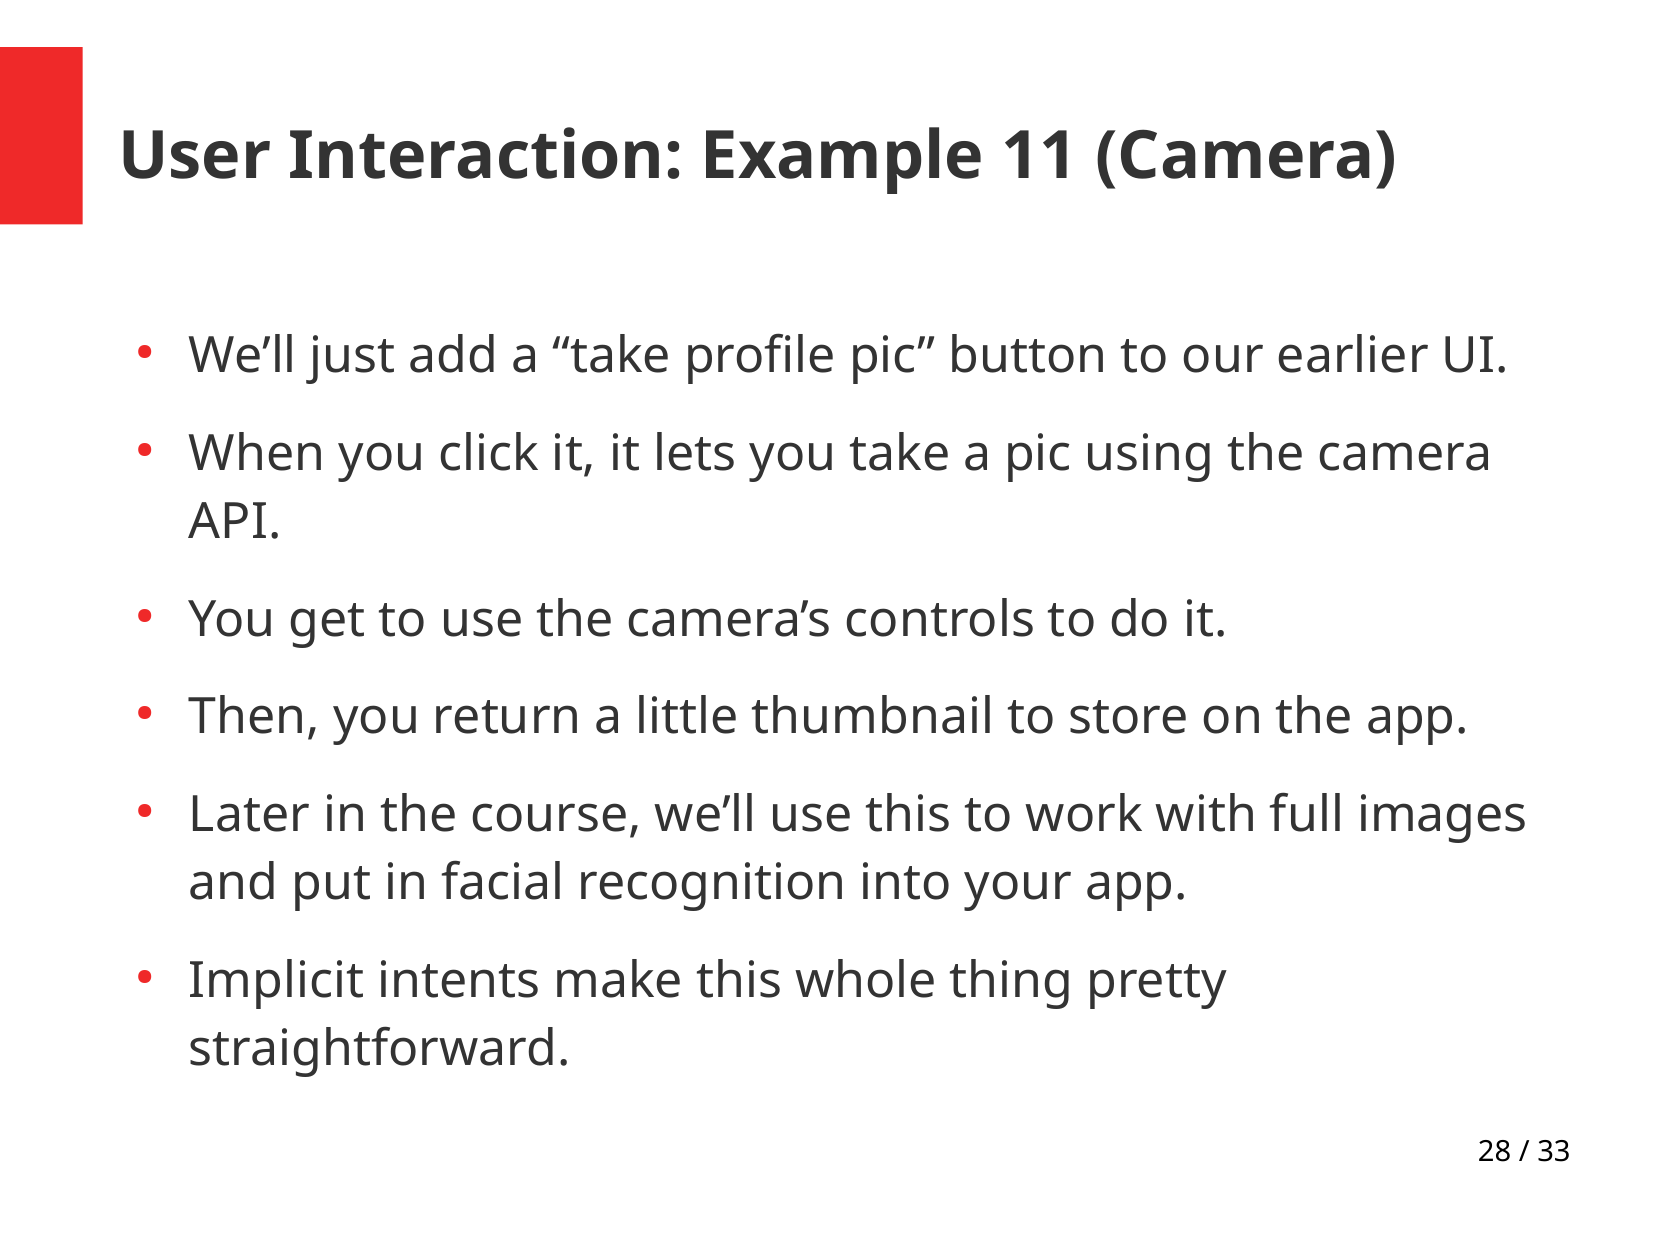

# User Interaction: Example 11 (Camera)
We’ll just add a “take profile pic” button to our earlier UI.
When you click it, it lets you take a pic using the camera API.
You get to use the camera’s controls to do it.
Then, you return a little thumbnail to store on the app.
Later in the course, we’ll use this to work with full images and put in facial recognition into your app.
Implicit intents make this whole thing pretty straightforward.
28